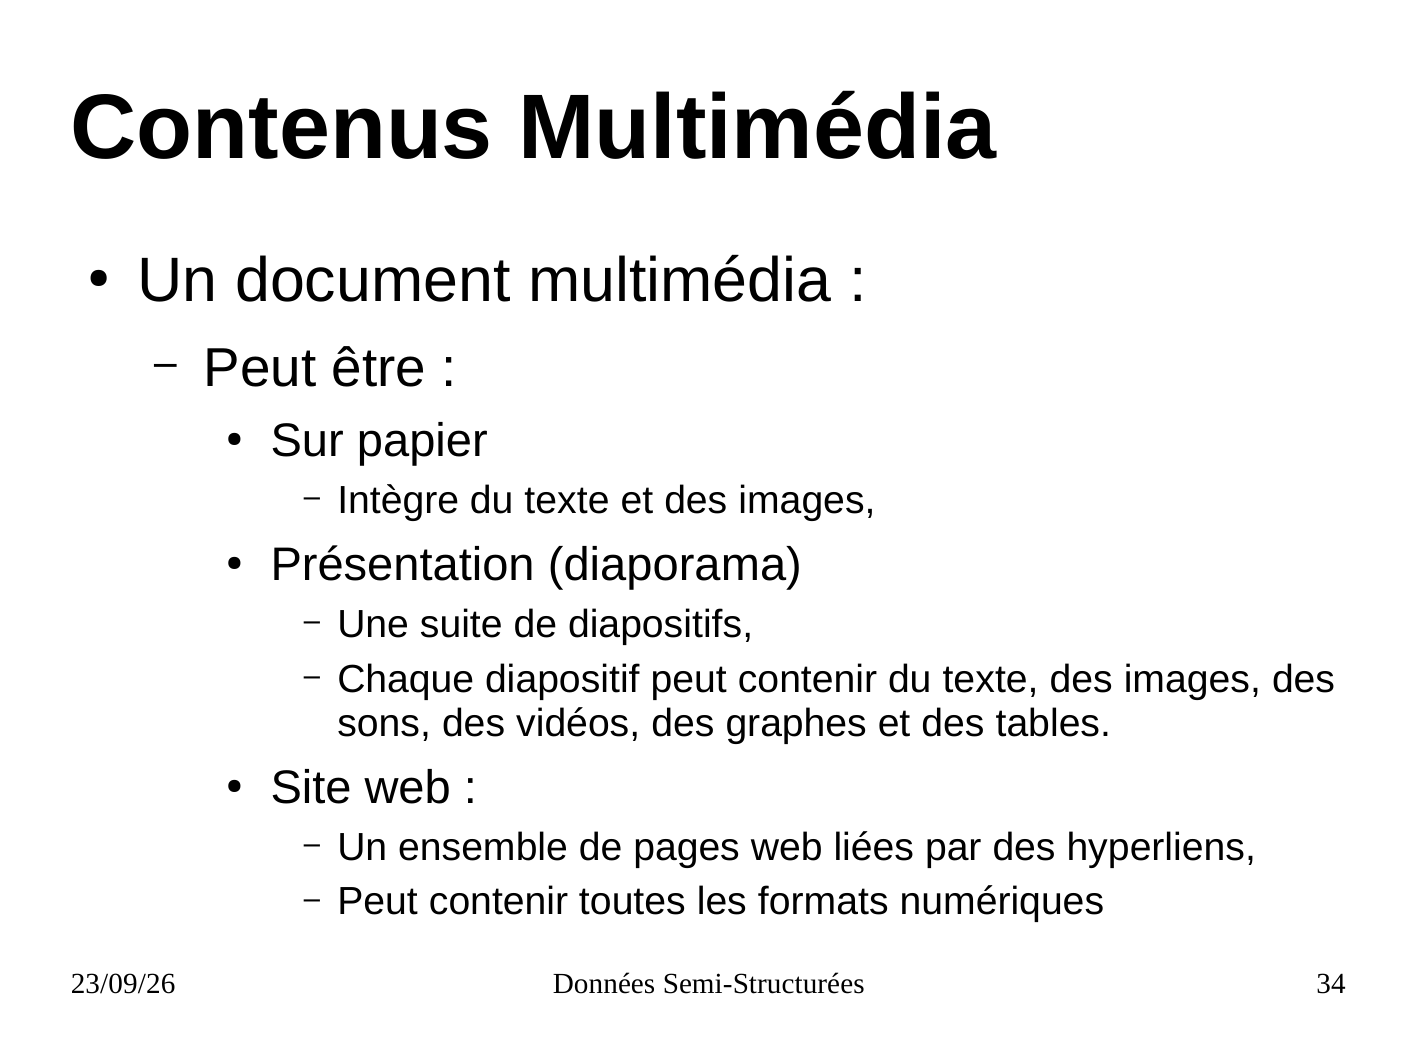

# Contenus Multimédia
Un document multimédia :
Peut être :
Sur papier
Intègre du texte et des images,
Présentation (diaporama)
Une suite de diapositifs,
Chaque diapositif peut contenir du texte, des images, des sons, des vidéos, des graphes et des tables.
Site web :
Un ensemble de pages web liées par des hyperliens,
Peut contenir toutes les formats numériques
Données Semi-Structurées
34